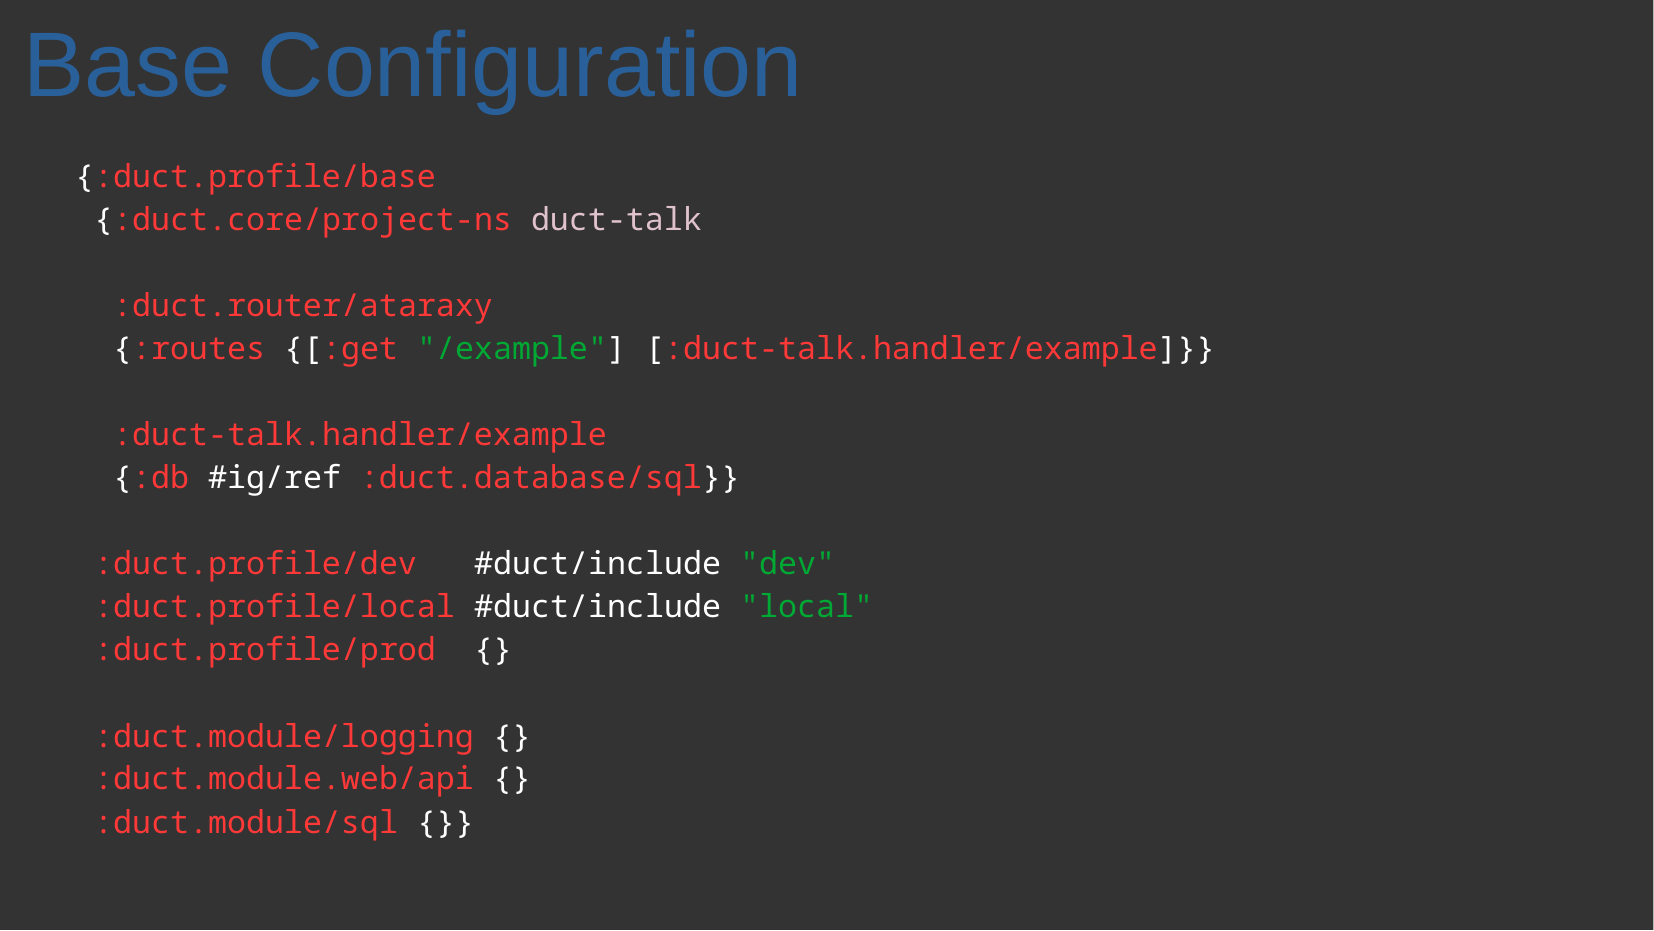

# Base Configuration
{:duct.profile/base
 {:duct.core/project-ns duct-talk
 :duct.router/ataraxy
 {:routes {[:get "/example"] [:duct-talk.handler/example]}}
 :duct-talk.handler/example
 {:db #ig/ref :duct.database/sql}}
 :duct.profile/dev #duct/include "dev"
 :duct.profile/local #duct/include "local"
 :duct.profile/prod {}
 :duct.module/logging {}
 :duct.module.web/api {}
 :duct.module/sql {}}